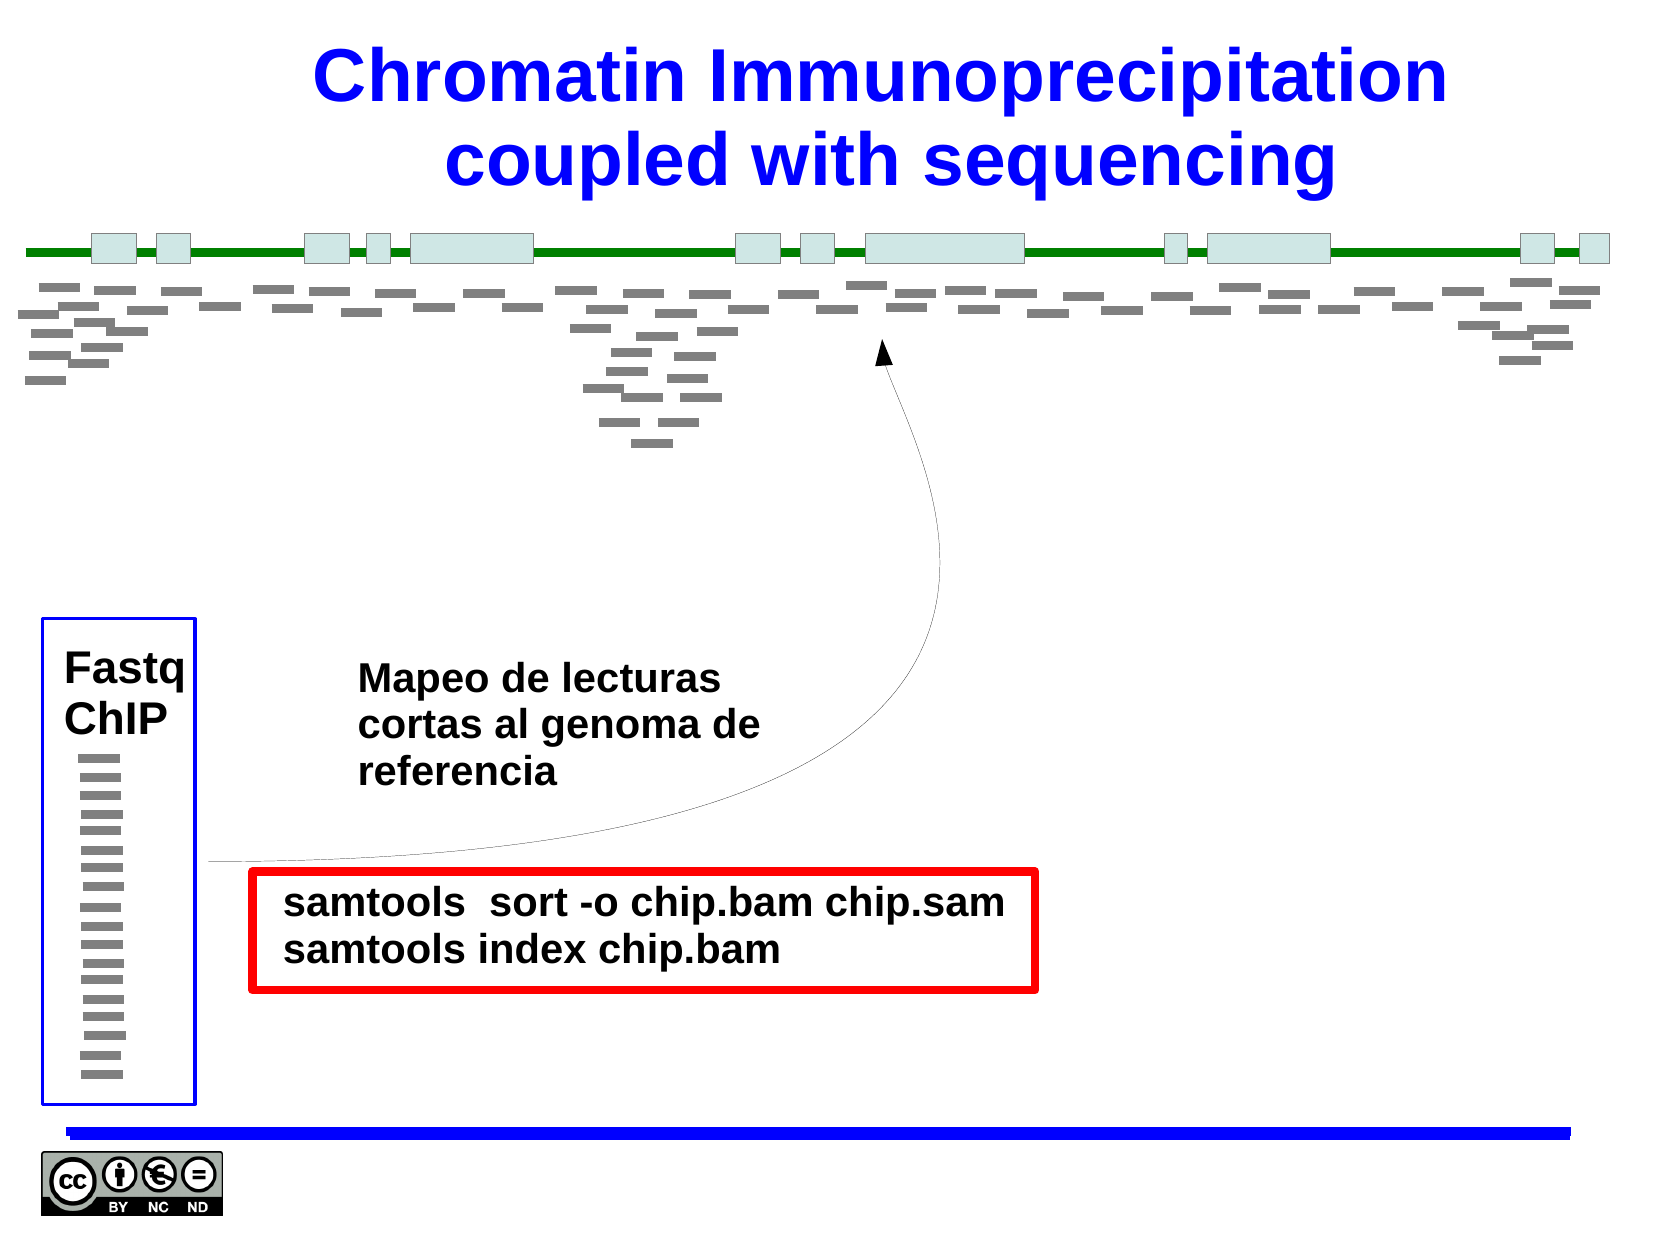

# Chromatin Immunoprecipitation coupled with sequencing
Fastq
ChIP
Mapeo de lecturas cortas al genoma de referencia
samtools sort -o chip.bam chip.sam
samtools index chip.bam